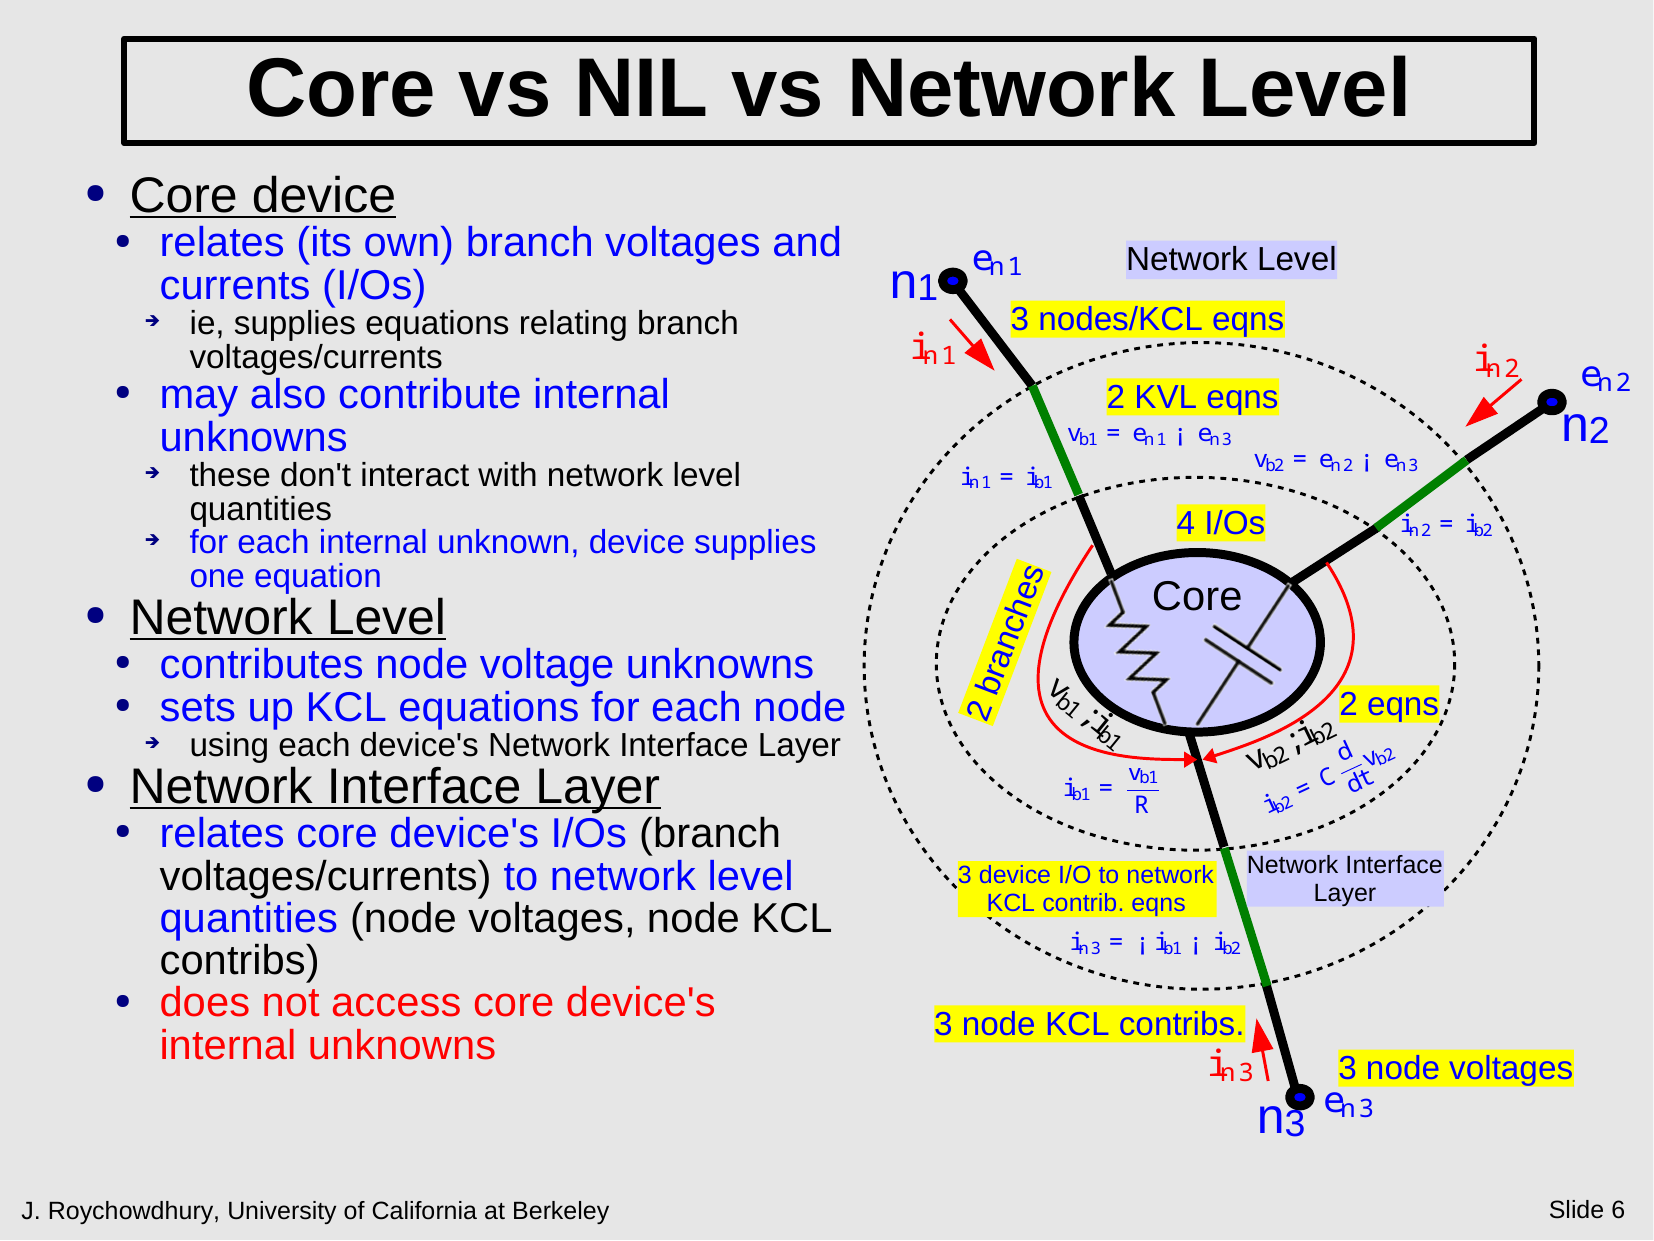

# Core vs NIL vs Network Level
Core device
relates (its own) branch voltages and currents (I/Os)
ie, supplies equations relating branch voltages/currents
may also contribute internal unknowns
these don't interact with network level quantities
for each internal unknown, device supplies one equation
Network Level
contributes node voltage unknowns
sets up KCL equations for each node
using each device's Network Interface Layer
Network Interface Layer
relates core device's I/Os (branch voltages/currents) to network level quantities (node voltages, node KCL contribs)
does not access core device's internal unknowns
Network Level
n1
3 nodes/KCL eqns
2 KVL eqns
n2
Core
4 I/Os
2 branches
2 eqns
Network Interface
Layer
3 device I/O to network KCL contrib. eqns
3 node KCL contribs.
3 node voltages
n3